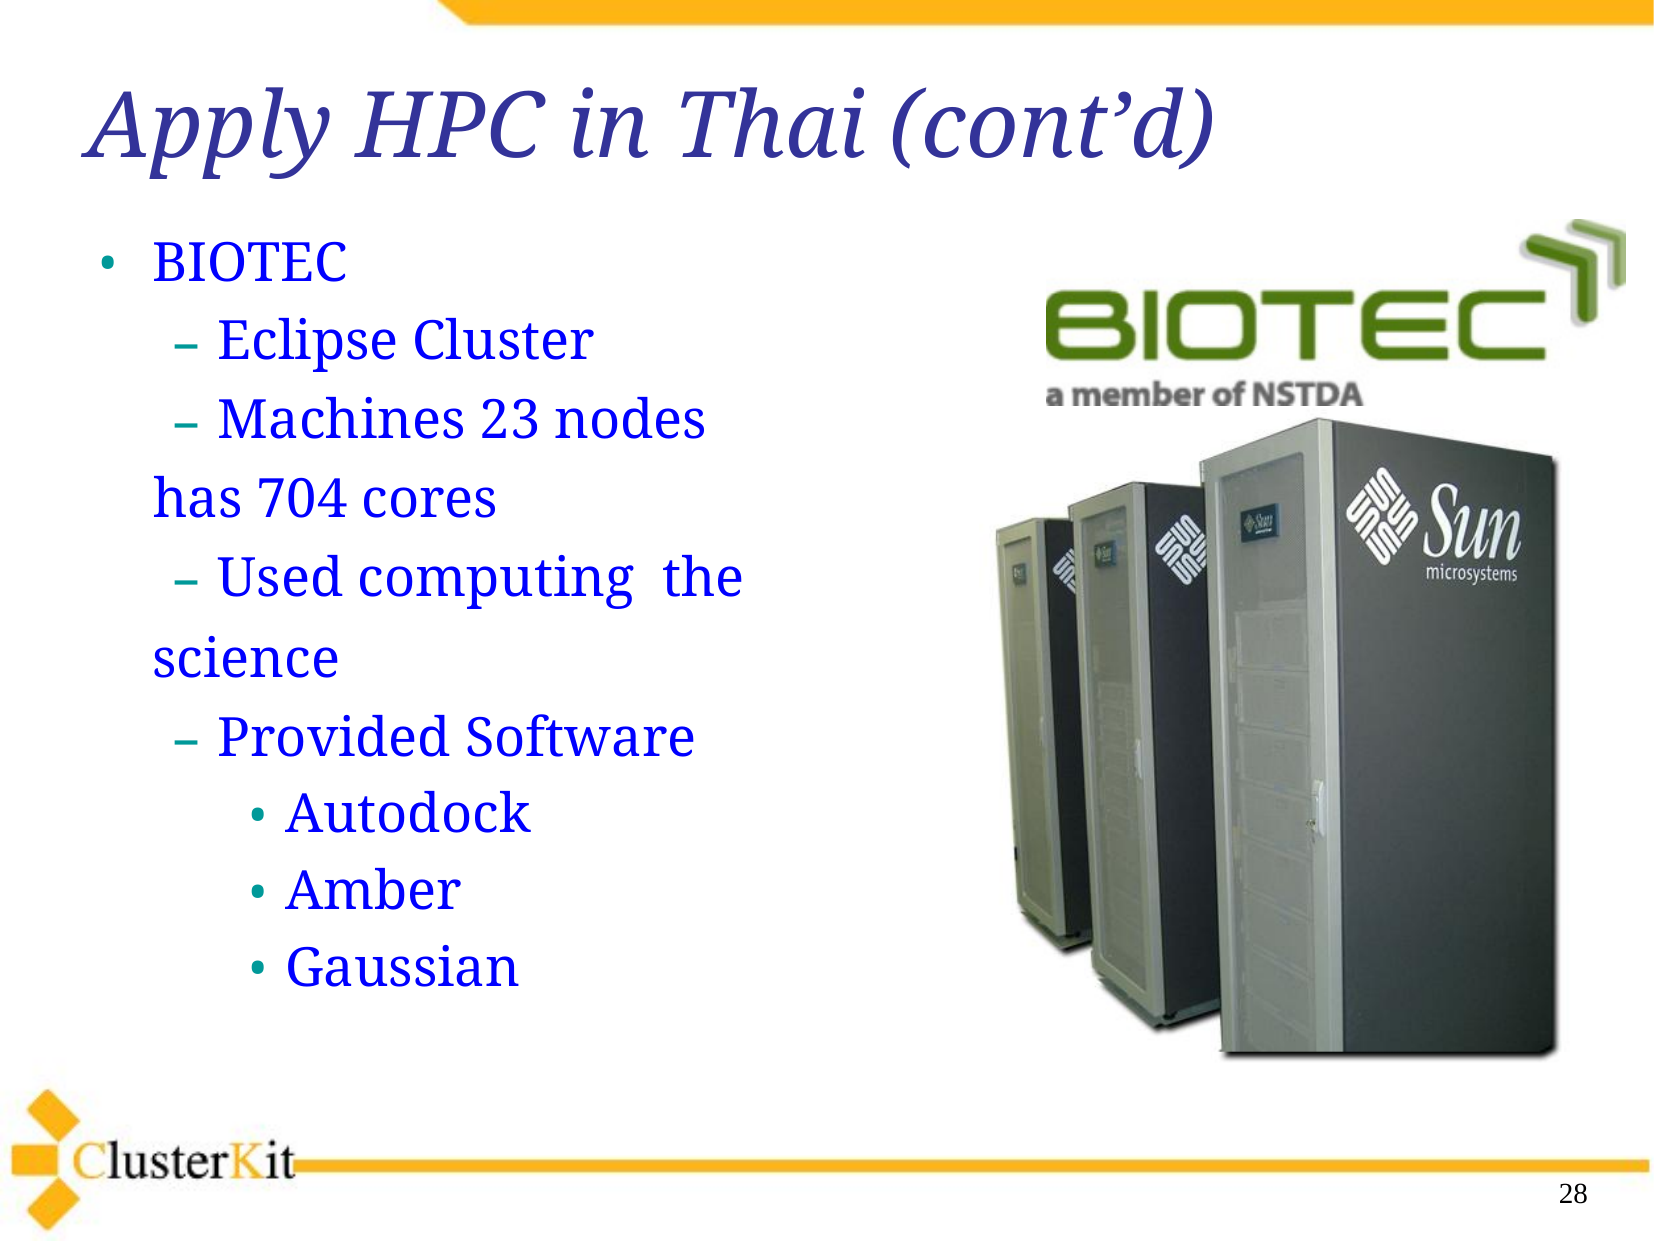

Apply HPC in Thai (cont’d)
BIOTEC
Eclipse Cluster
Machines 23 nodes
 has 704 cores
Used computing the
	science
Provided Software
Autodock
Amber
Gaussian
28